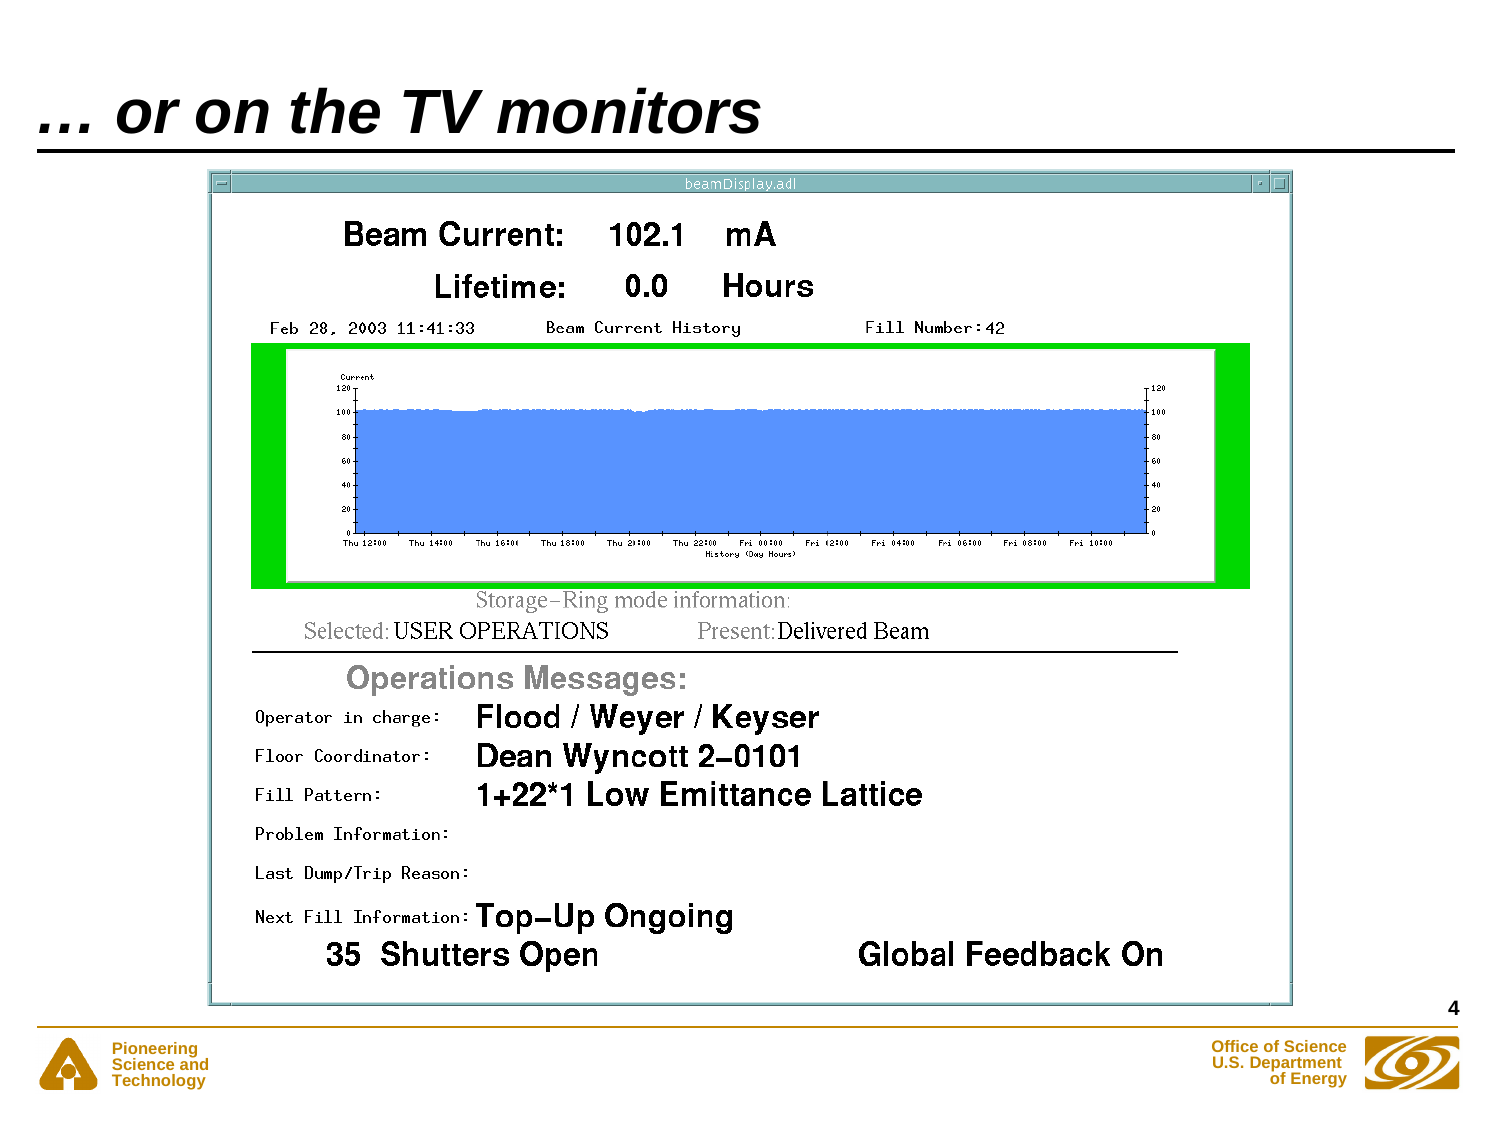

# … or on the TV monitors
4